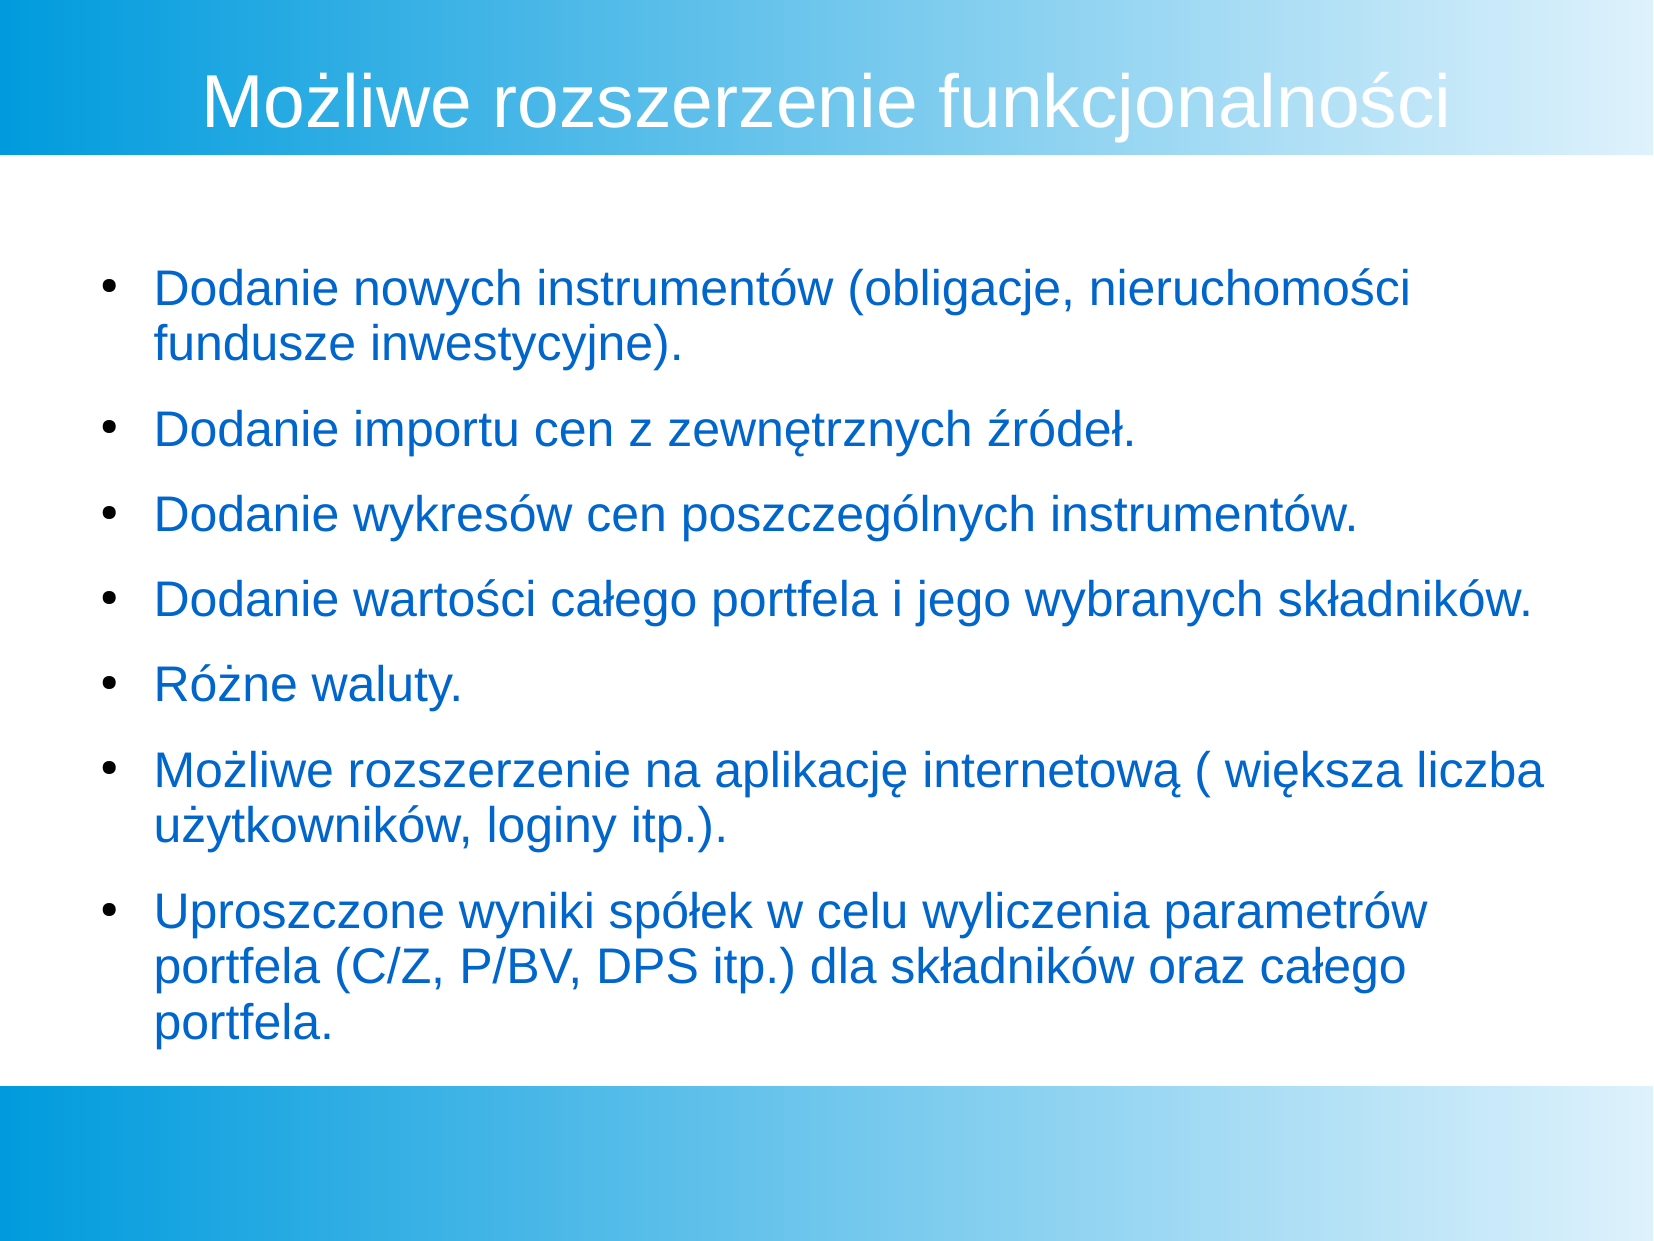

# Możliwe rozszerzenie funkcjonalności
Dodanie nowych instrumentów (obligacje, nieruchomości fundusze inwestycyjne).
Dodanie importu cen z zewnętrznych źródeł.
Dodanie wykresów cen poszczególnych instrumentów.
Dodanie wartości całego portfela i jego wybranych składników.
Różne waluty.
Możliwe rozszerzenie na aplikację internetową ( większa liczba użytkowników, loginy itp.).
Uproszczone wyniki spółek w celu wyliczenia parametrów portfela (C/Z, P/BV, DPS itp.) dla składników oraz całego portfela.